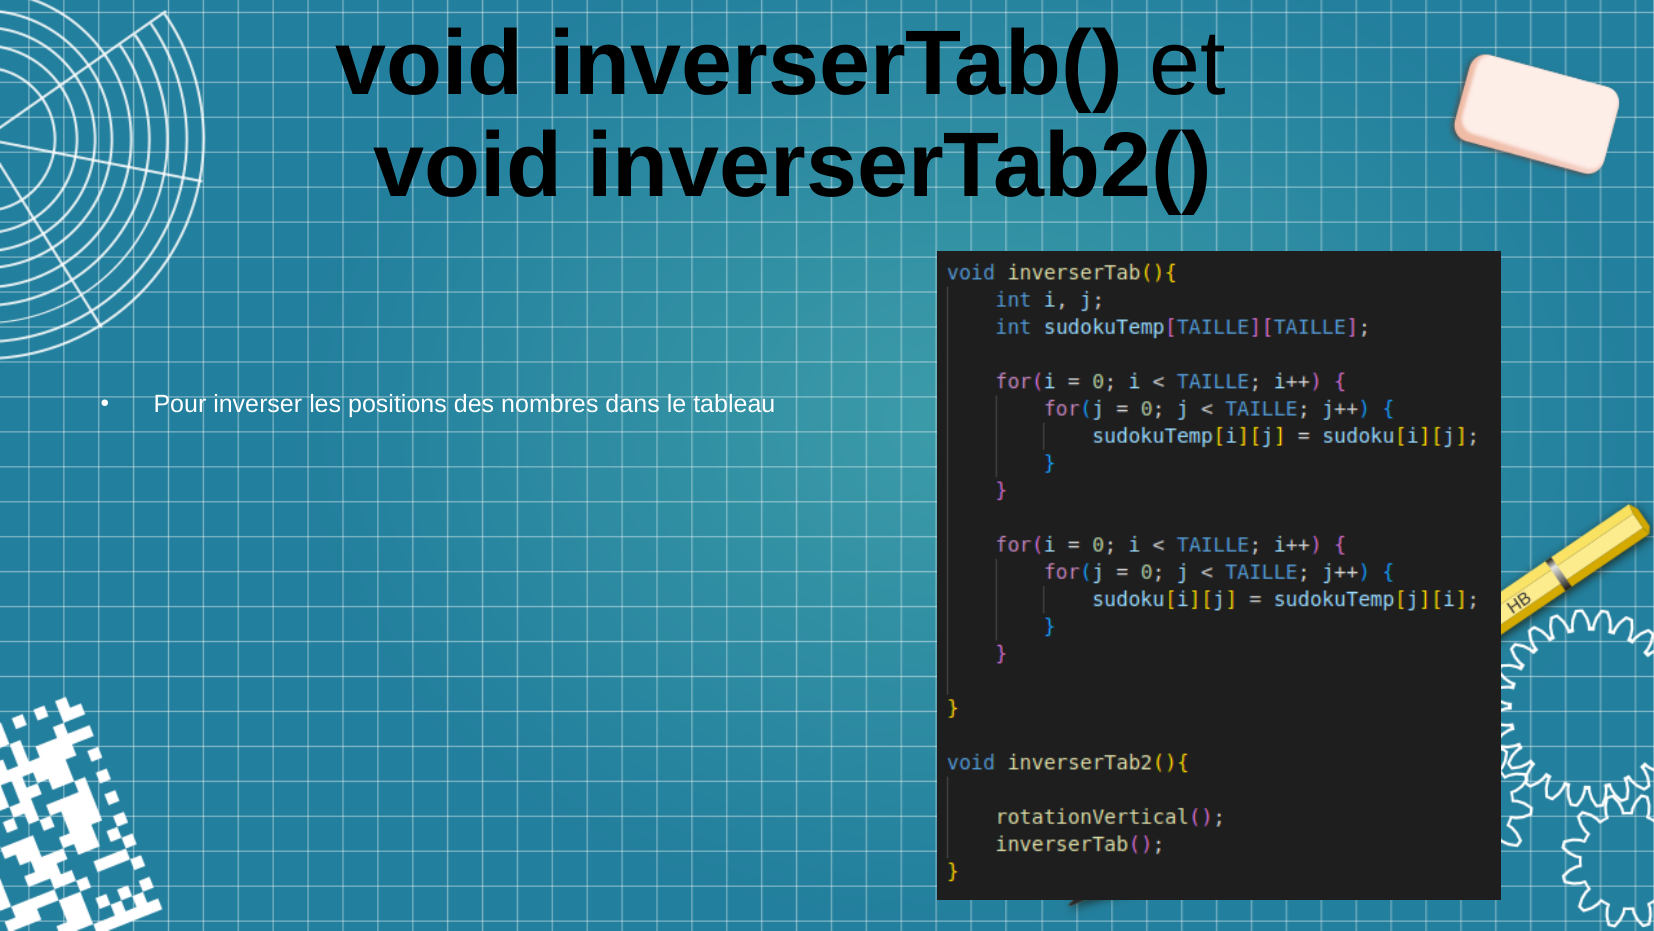

# void inverserTab() et void inverserTab2()
Pour inverser les positions des nombres dans le tableau